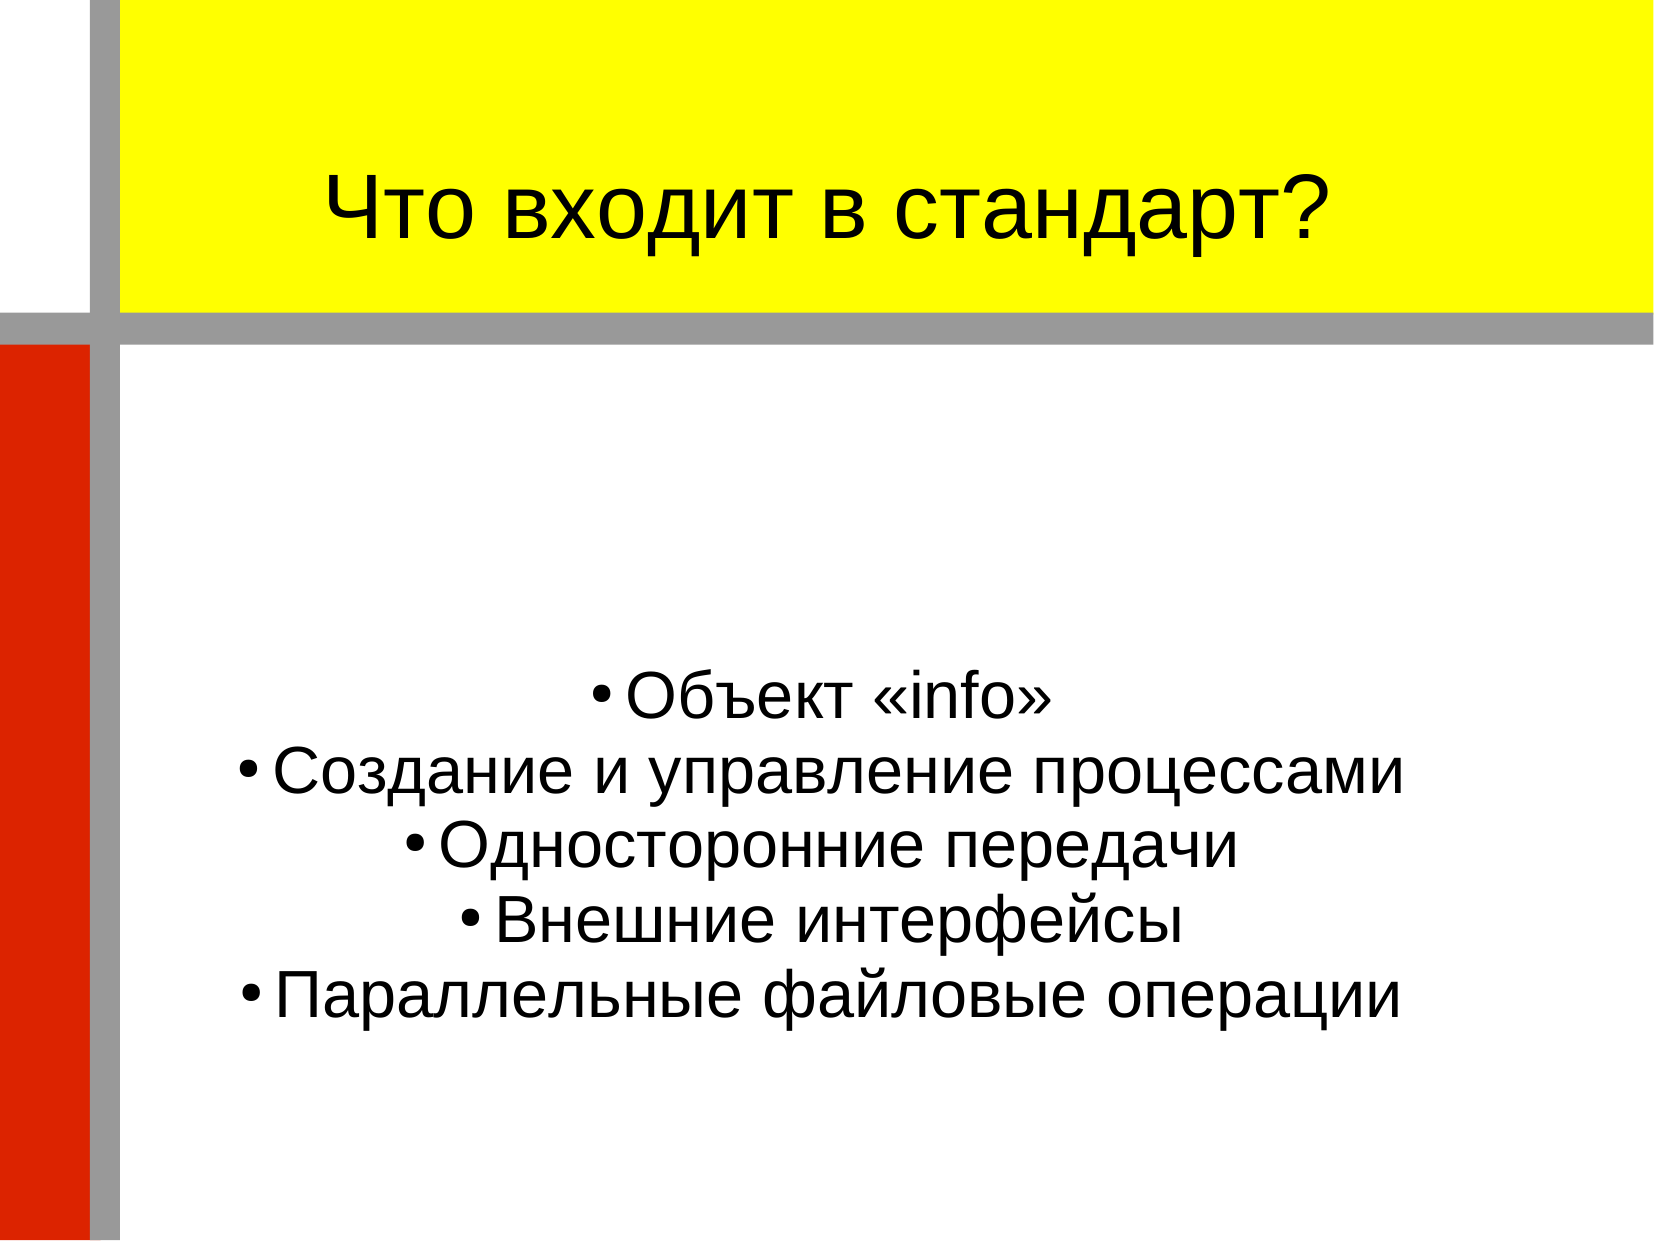

# Что входит в стандарт?
Объект «info»
Создание и управление процессами
Односторонние передачи
Внешние интерфейсы
Параллельные файловые операции